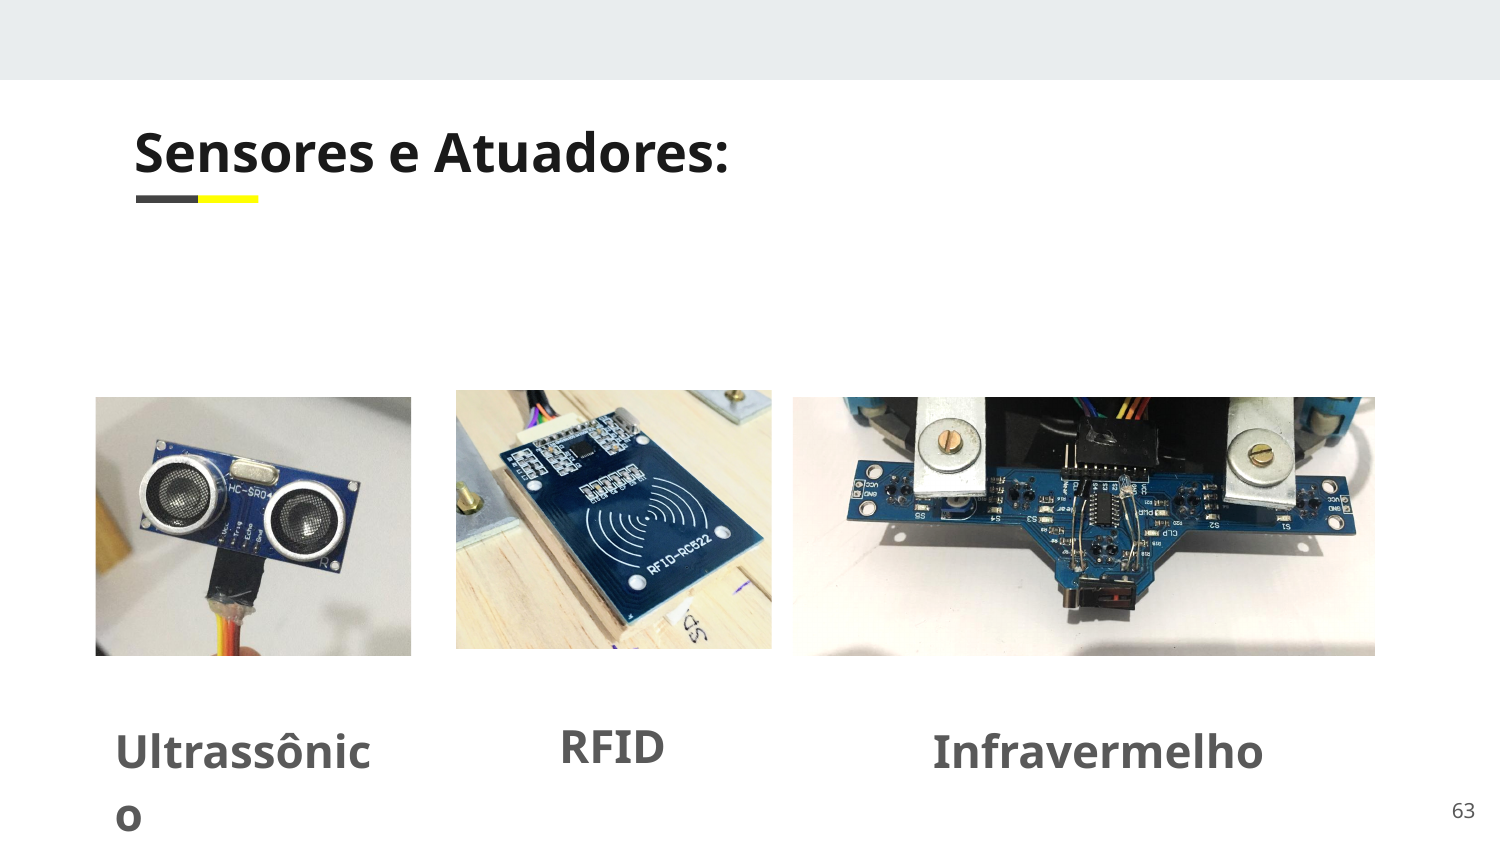

# Sensores e Atuadores:
RFID
Ultrassônico
Infravermelho